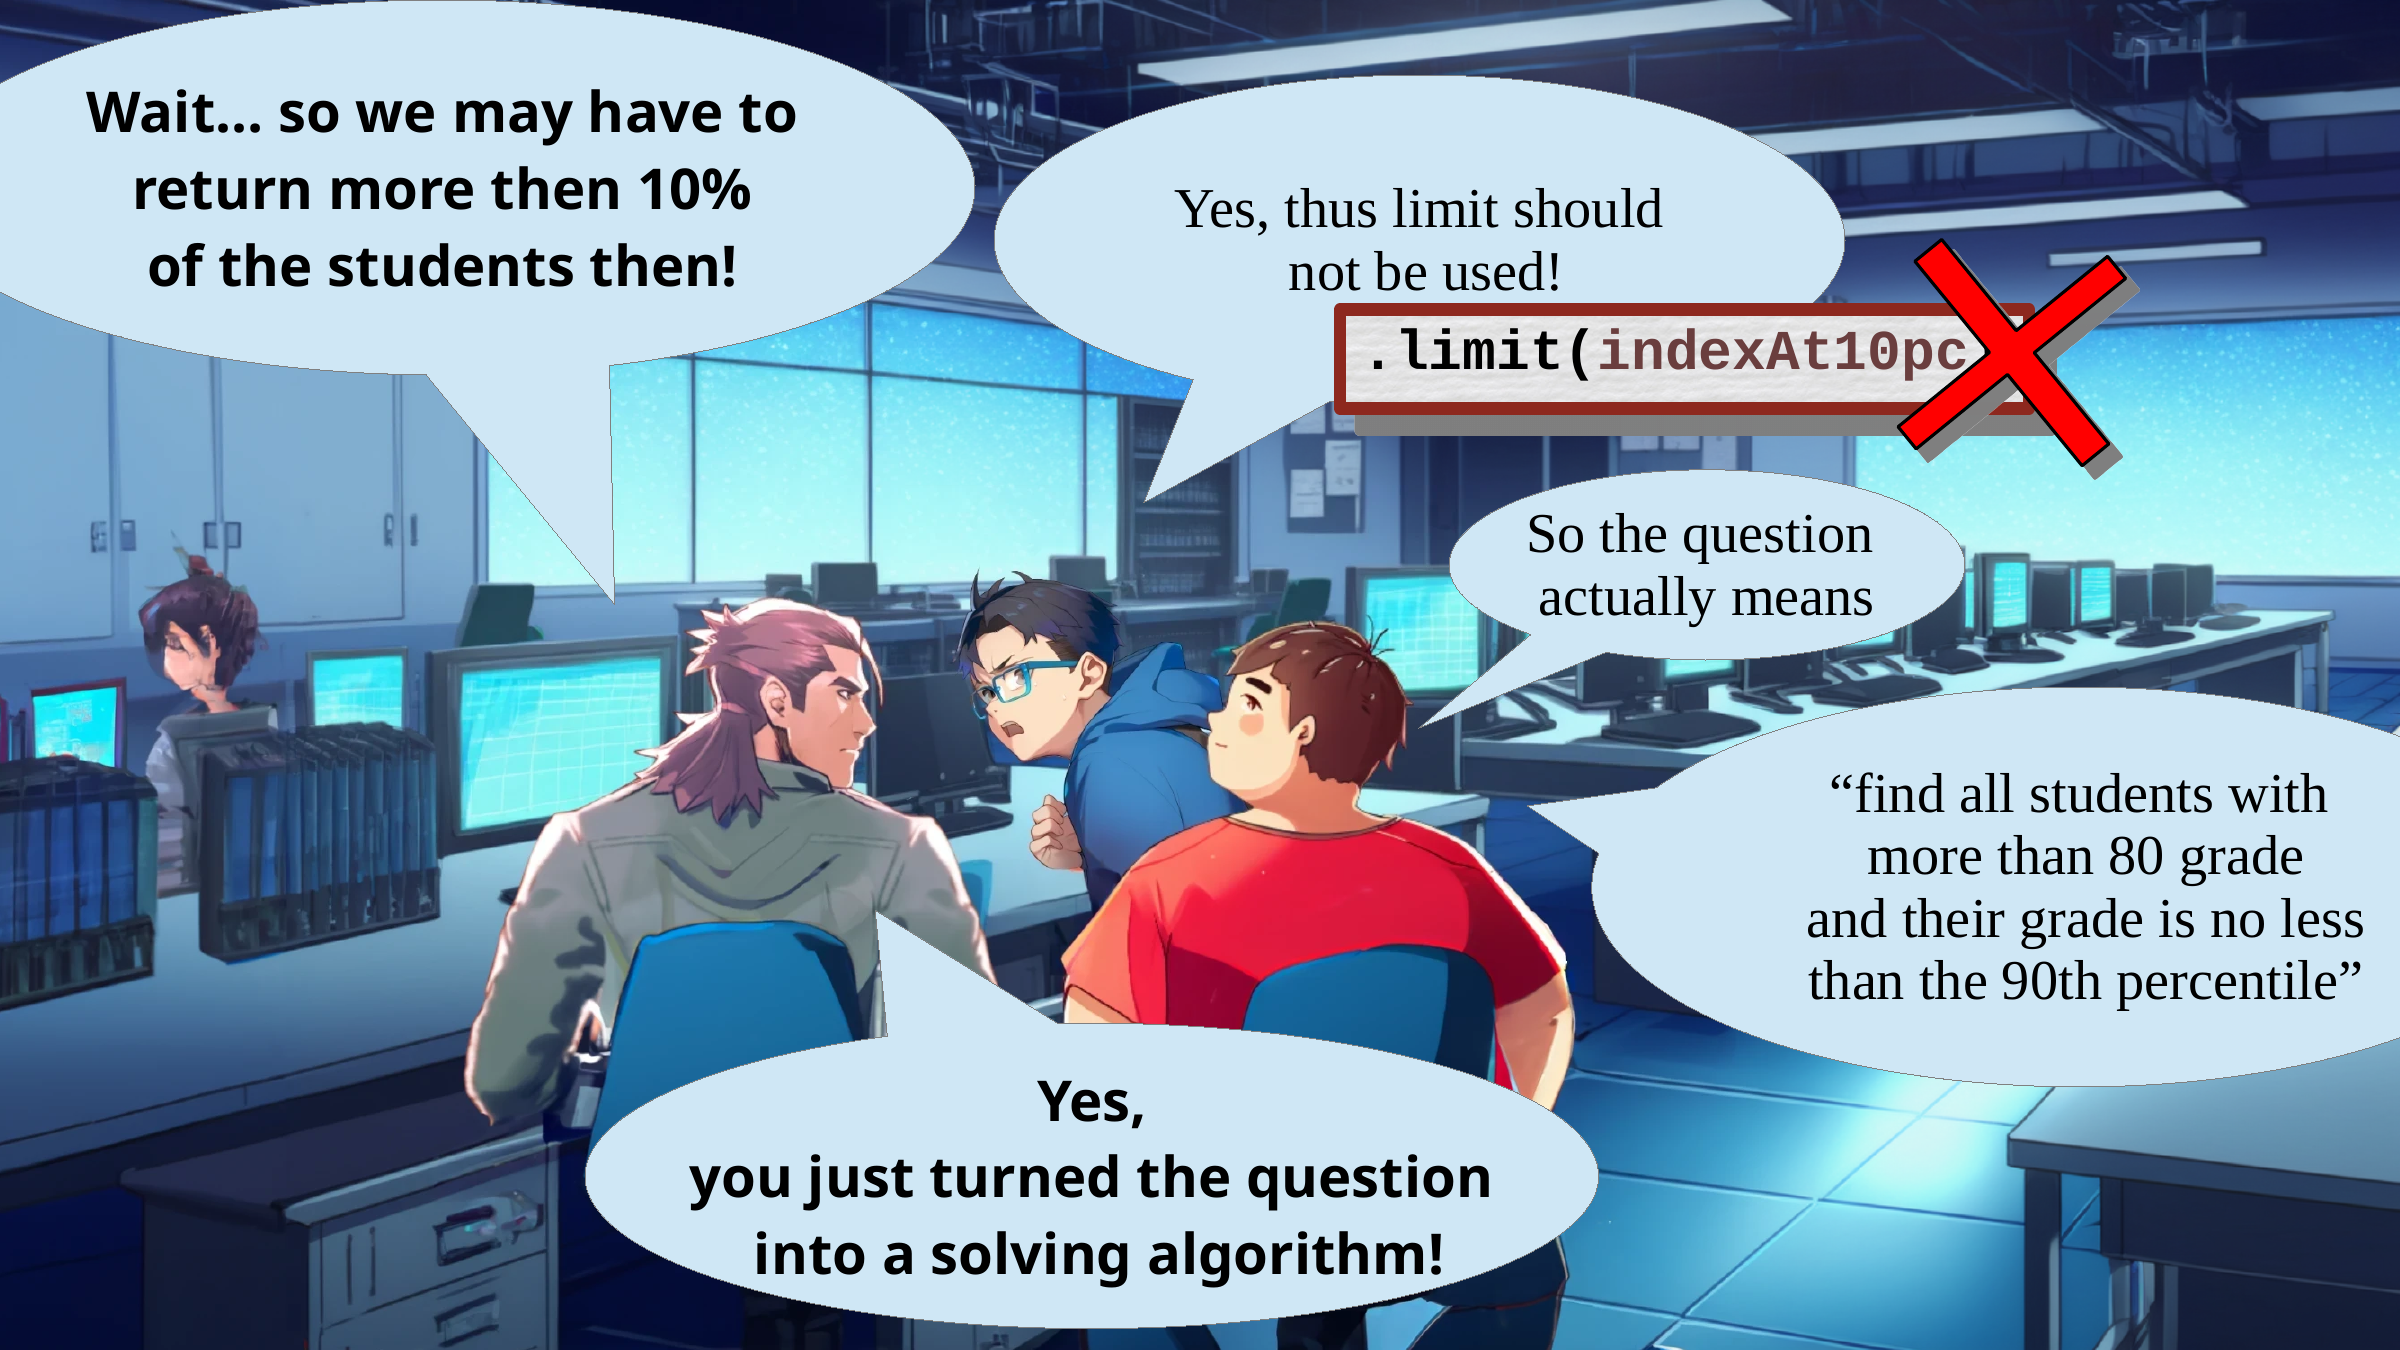

Wait… so we may have to
return more then 10%
of the students then!
Yes, thus limit should
 not be used!
.limit(indexAt10pc)
So the question
actually means
“find all students with
 more than 80 grade
 and their grade is no less
 than the 90th percentile”
Yes,
you just turned the question
 into a solving algorithm!